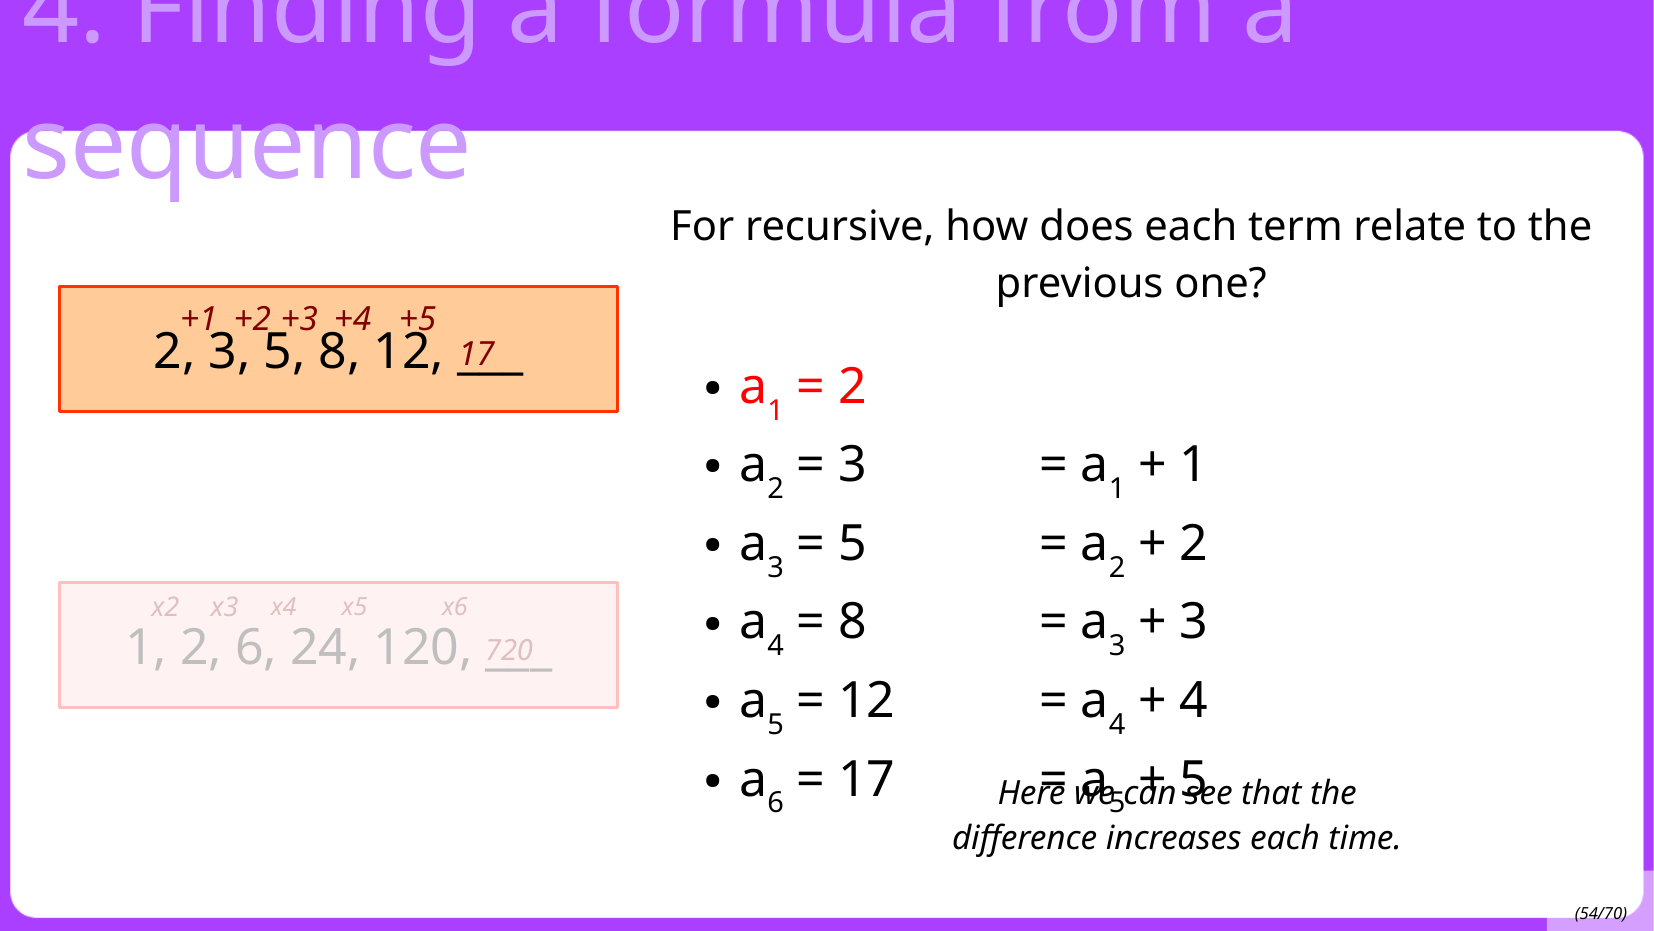

# 4. Finding a formula from a sequence
For recursive, how does each term relate to the previous one?
2, 3, 5, 8, 12, ___
+1
+2
+3
+4
+5
17
a1 = 2
a2 = 3			= a1 + 1
a3 = 5			= a2 + 2
a4 = 8			= a3 + 3
a5 = 12		= a4 + 4
a6 = 17		= a5 + 5
x4
x5
x6
x2
x3
1, 2, 6, 24, 120, ___
720
Here we can see that the difference increases each time.